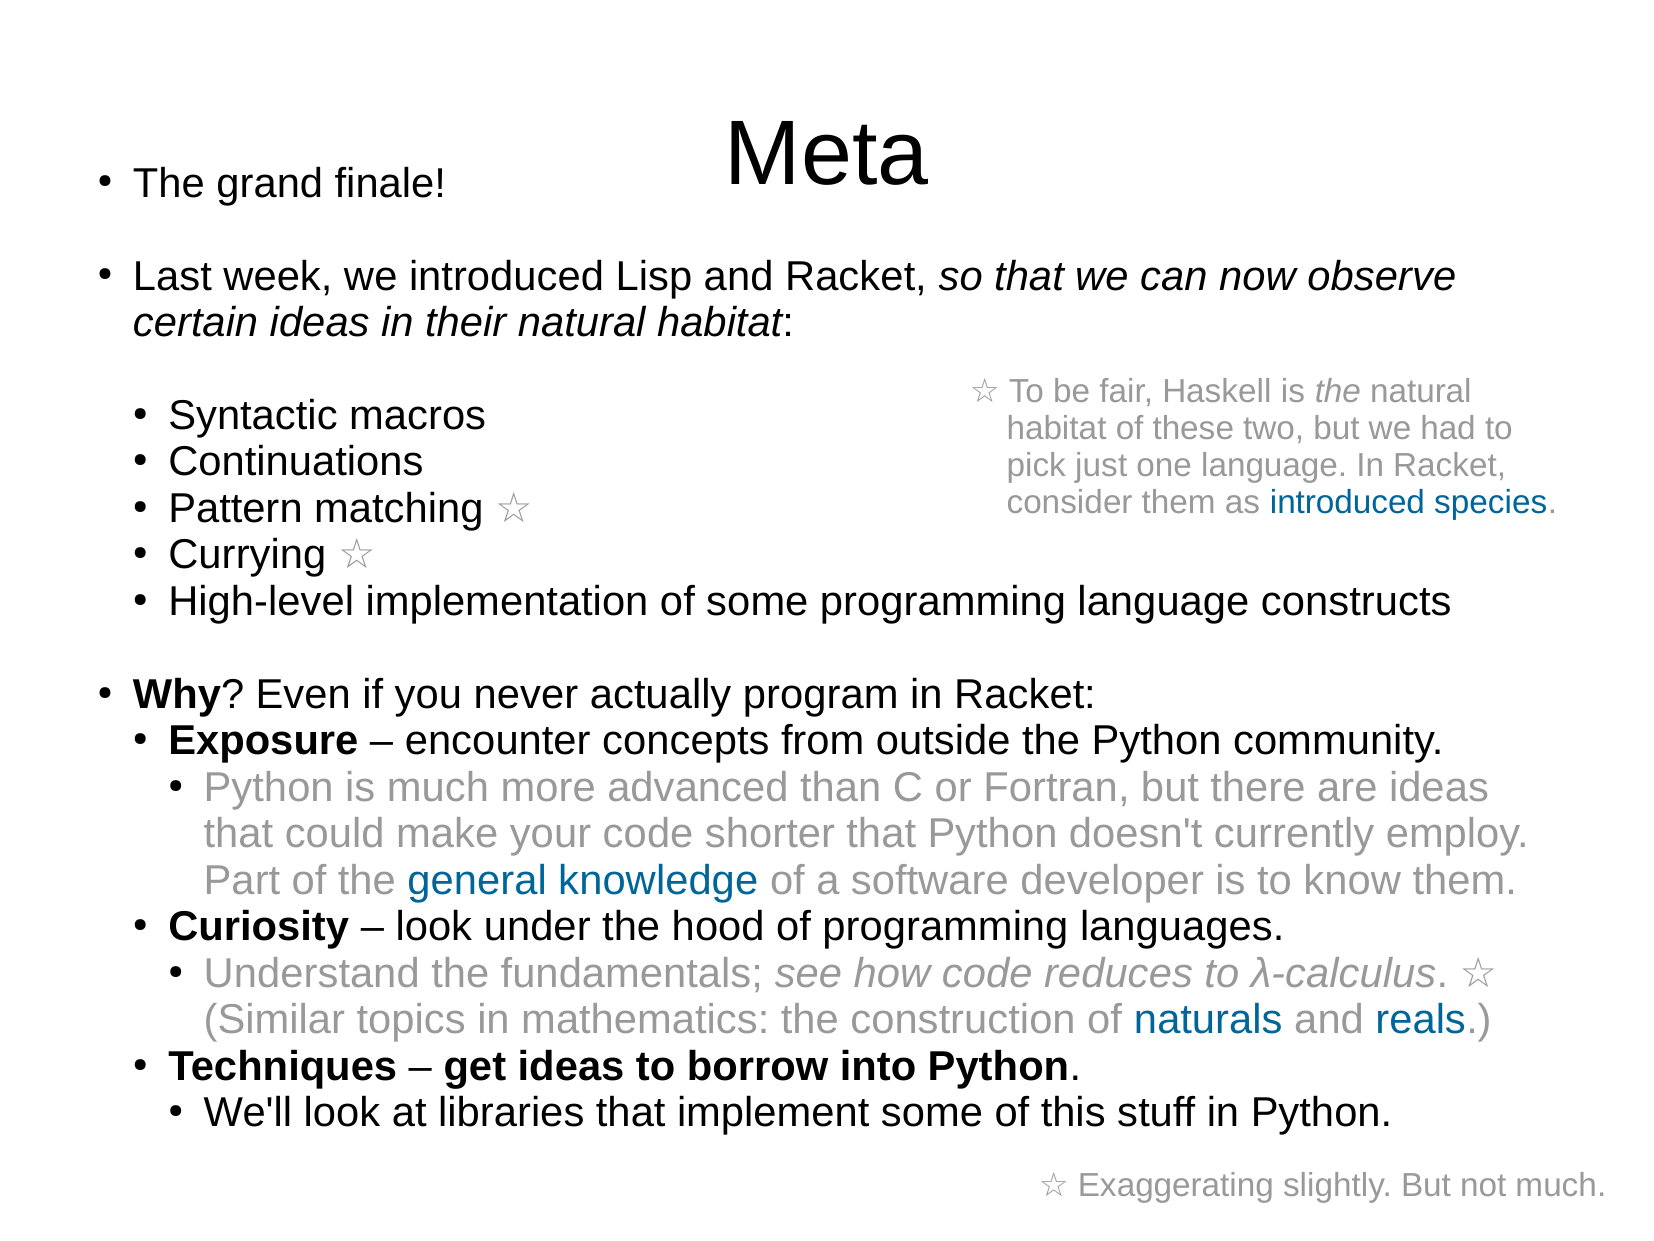

# Meta
The grand finale!
Last week, we introduced Lisp and Racket, so that we can now observe
certain ideas in their natural habitat:
Syntactic macros
Continuations
Pattern matching ☆
Currying ☆
High-level implementation of some programming language constructs
Why? Even if you never actually program in Racket:
Exposure – encounter concepts from outside the Python community.
Python is much more advanced than C or Fortran, but there are ideas that could make your code shorter that Python doesn't currently employ.
Part of the general knowledge of a software developer is to know them.
Curiosity – look under the hood of programming languages.
Understand the fundamentals; see how code reduces to λ-calculus. ☆
(Similar topics in mathematics: the construction of naturals and reals.)
Techniques – get ideas to borrow into Python.
We'll look at libraries that implement some of this stuff in Python.
☆ To be fair, Haskell is the natural
 habitat of these two, but we had to
 pick just one language. In Racket,
 consider them as introduced species.
☆ Exaggerating slightly. But not much.